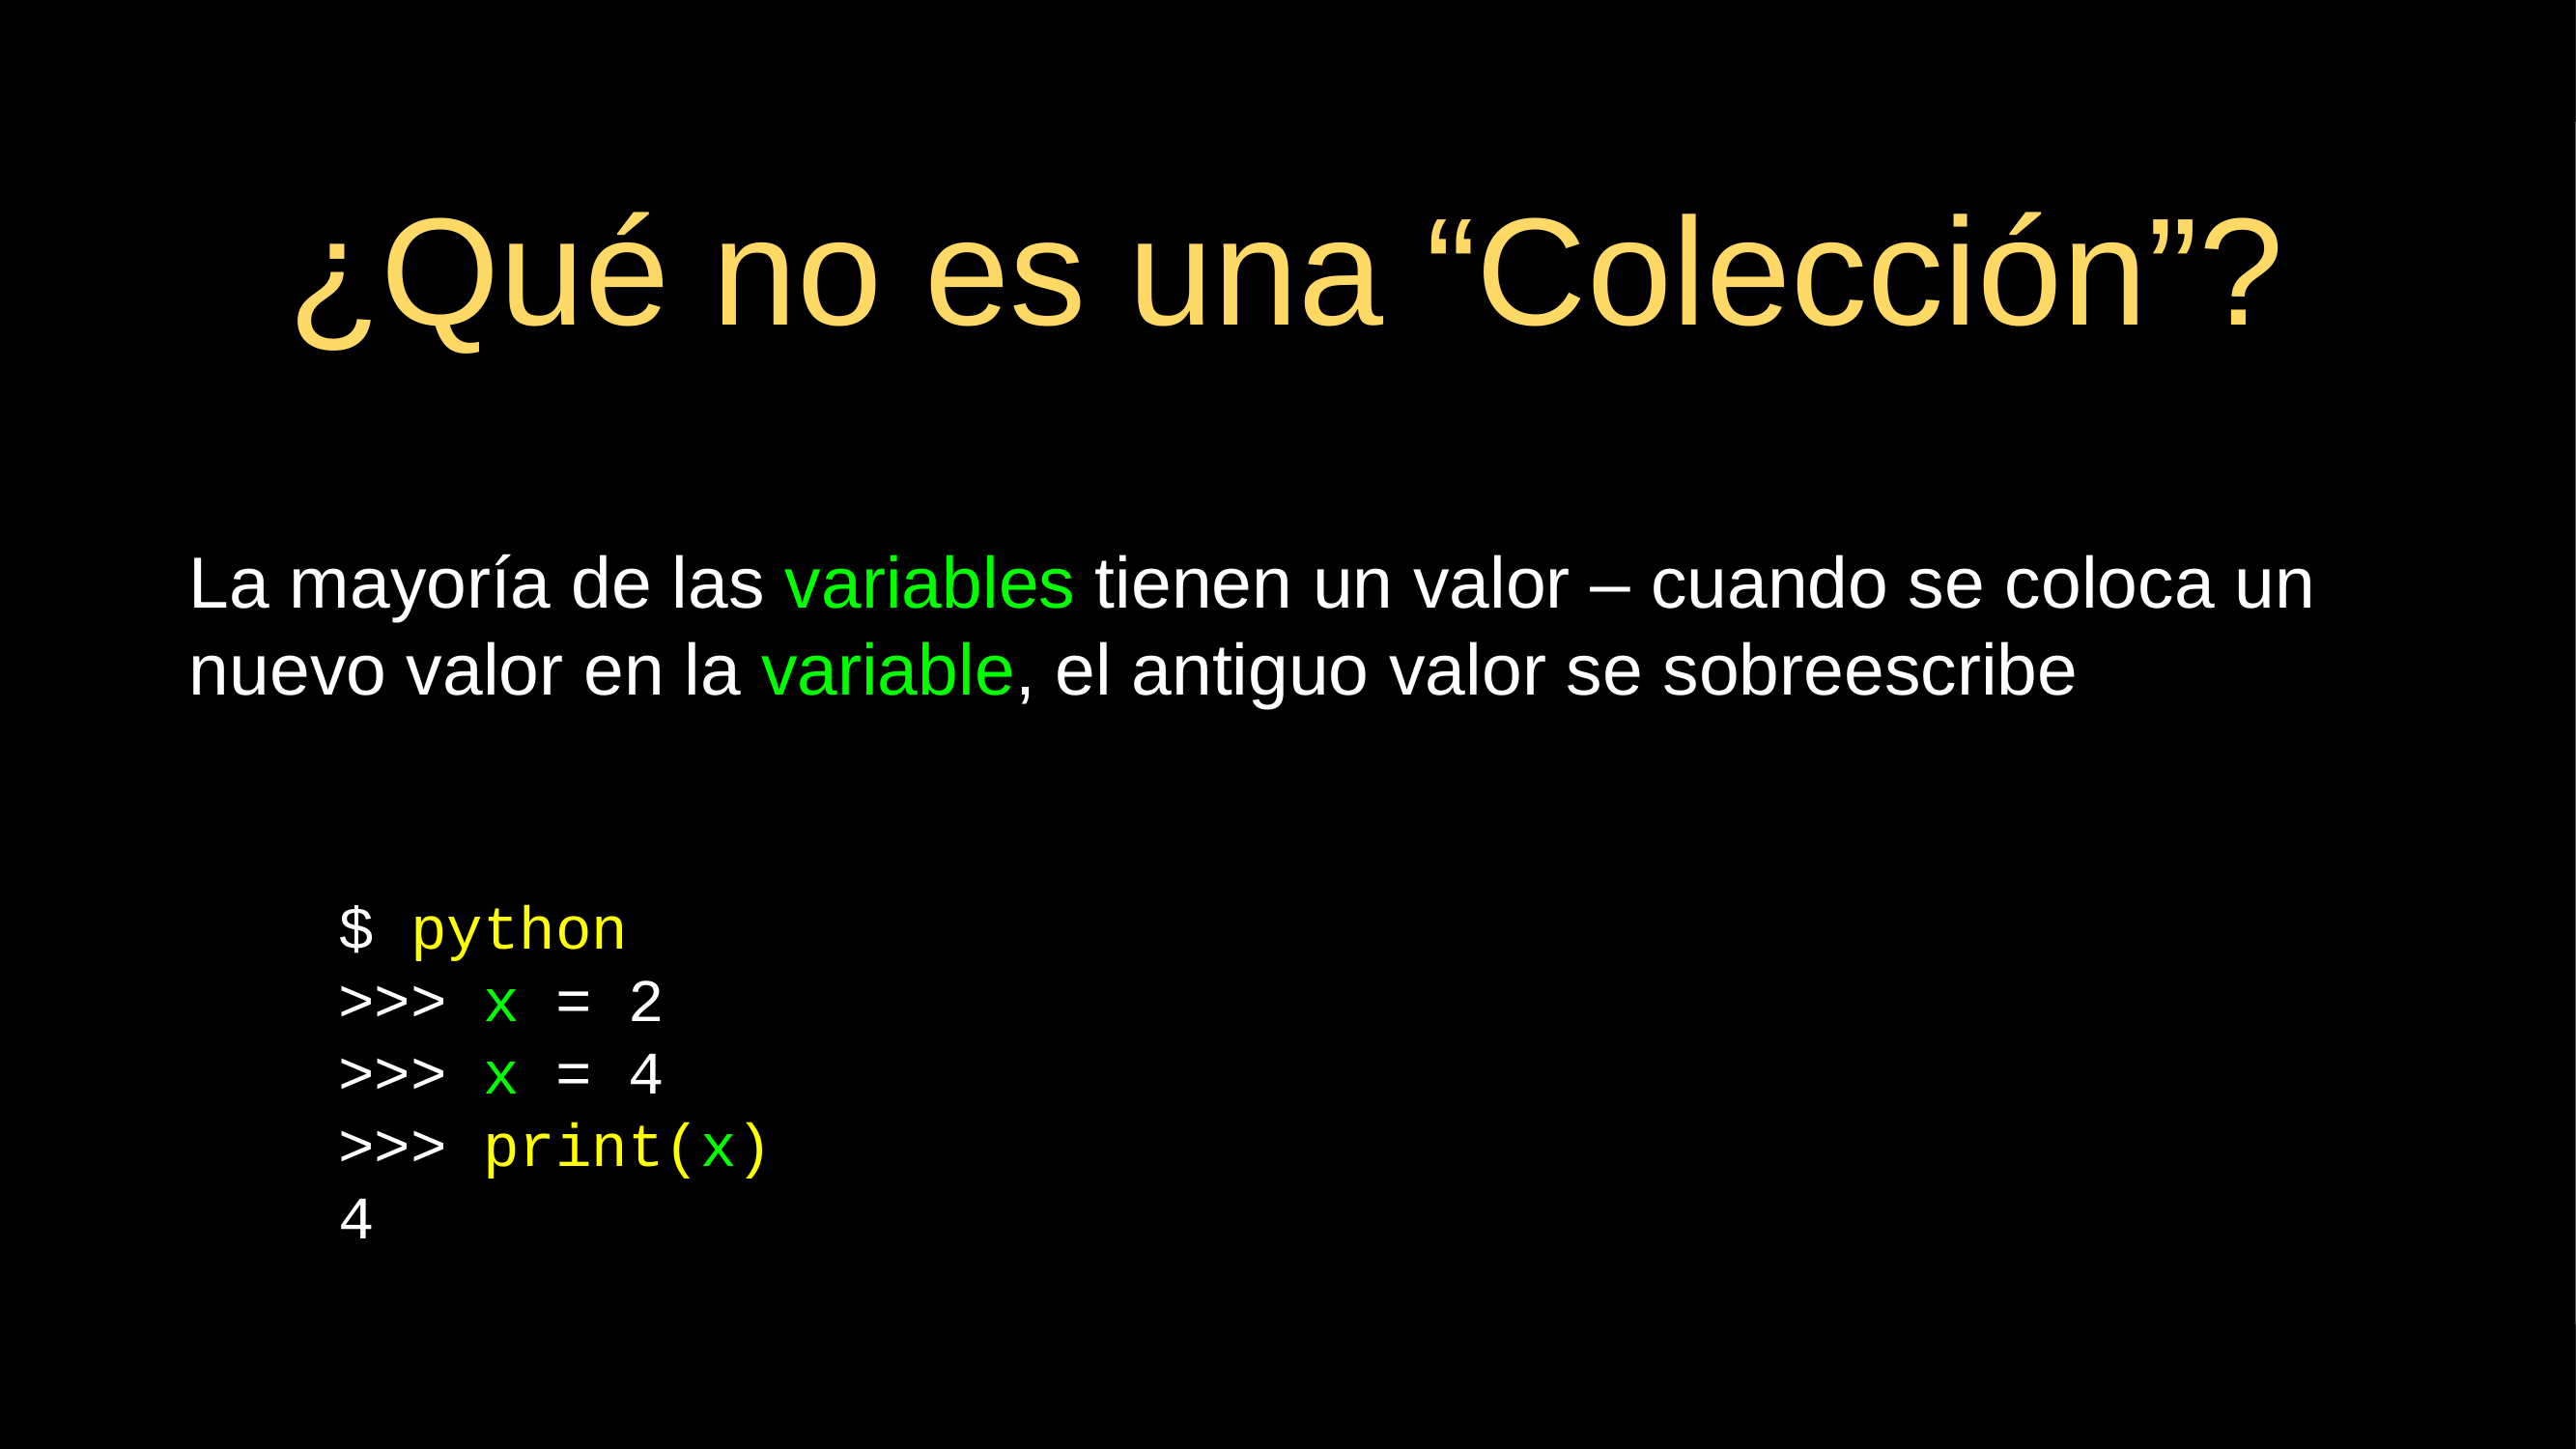

# ¿Qué no es una “Colección”?
La mayoría de las variables tienen un valor – cuando se coloca un nuevo valor en la variable, el antiguo valor se sobreescribe
$ python
>>> x = 2
>>> x = 4
>>> print(x)
4